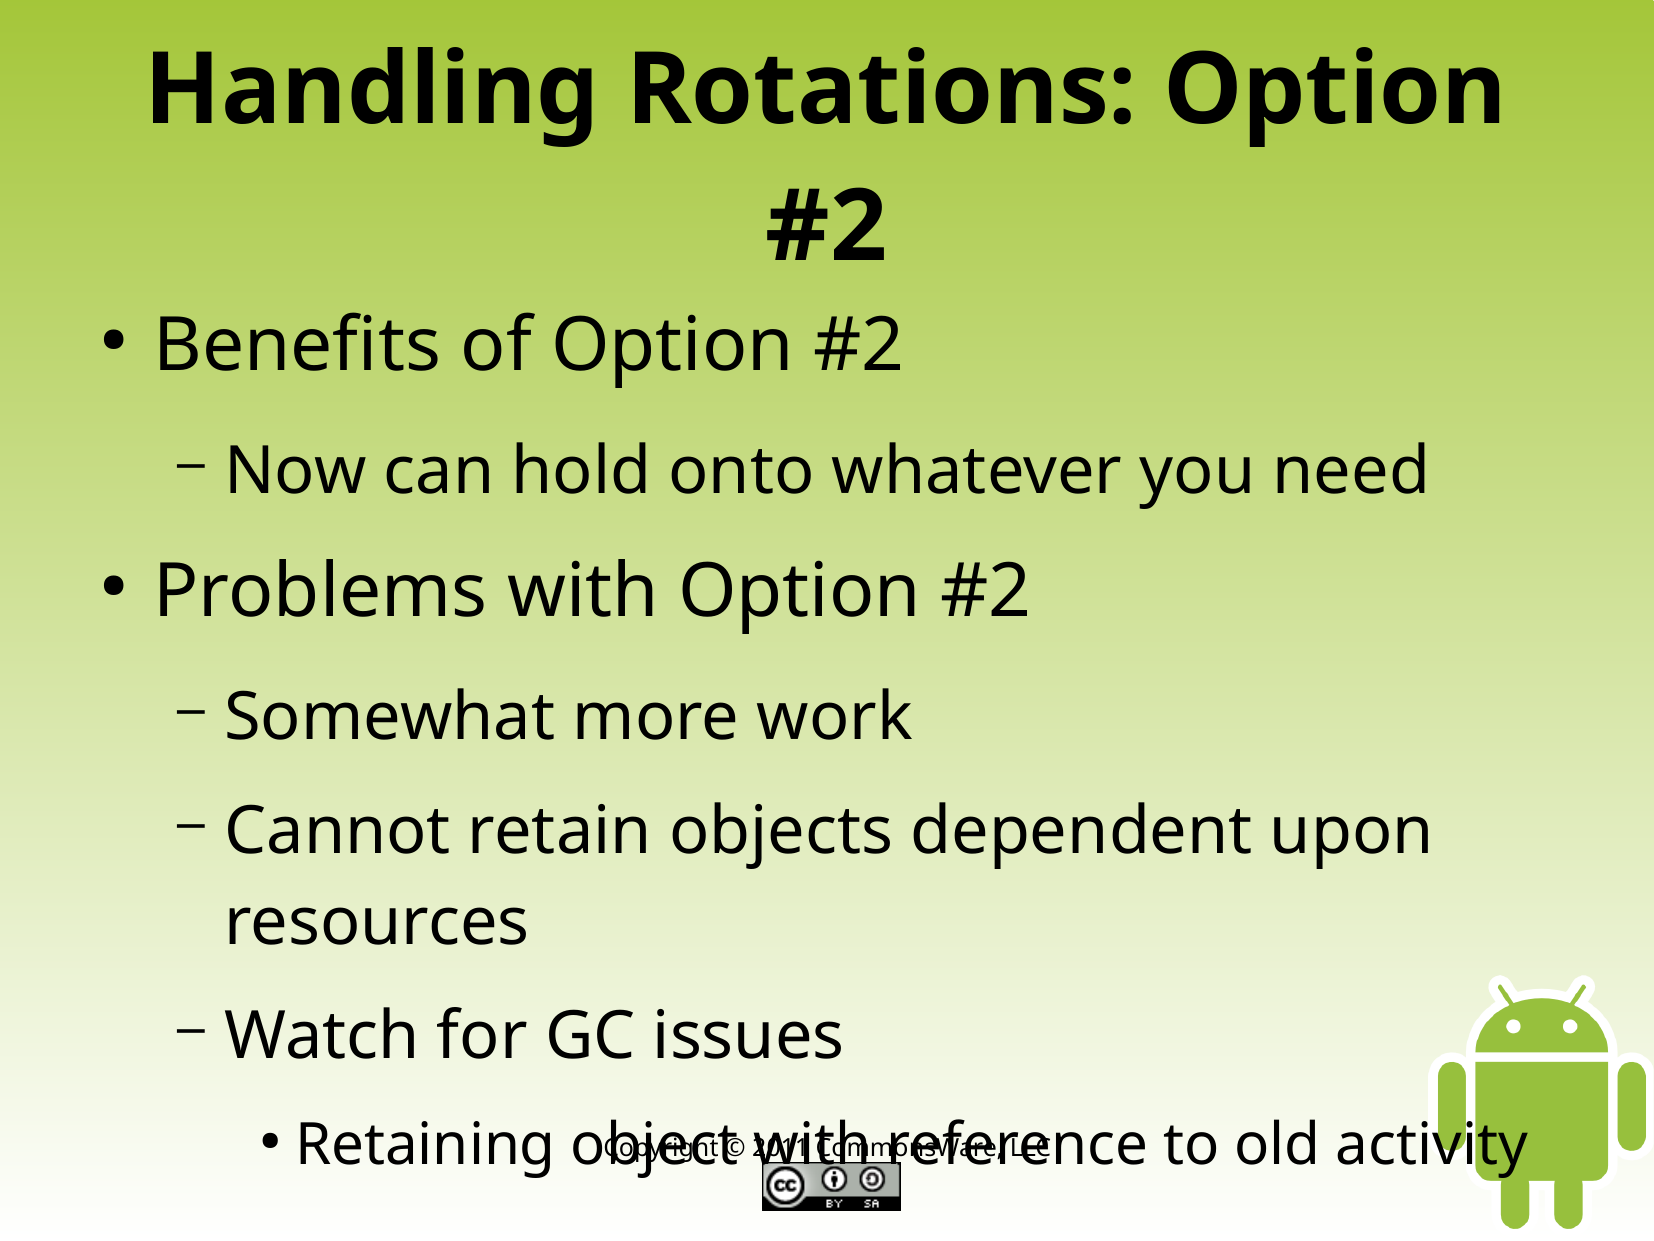

# Handling Rotations: Option #2
Benefits of Option #2
Now can hold onto whatever you need
Problems with Option #2
Somewhat more work
Cannot retain objects dependent upon resources
Watch for GC issues
Retaining object with reference to old activity